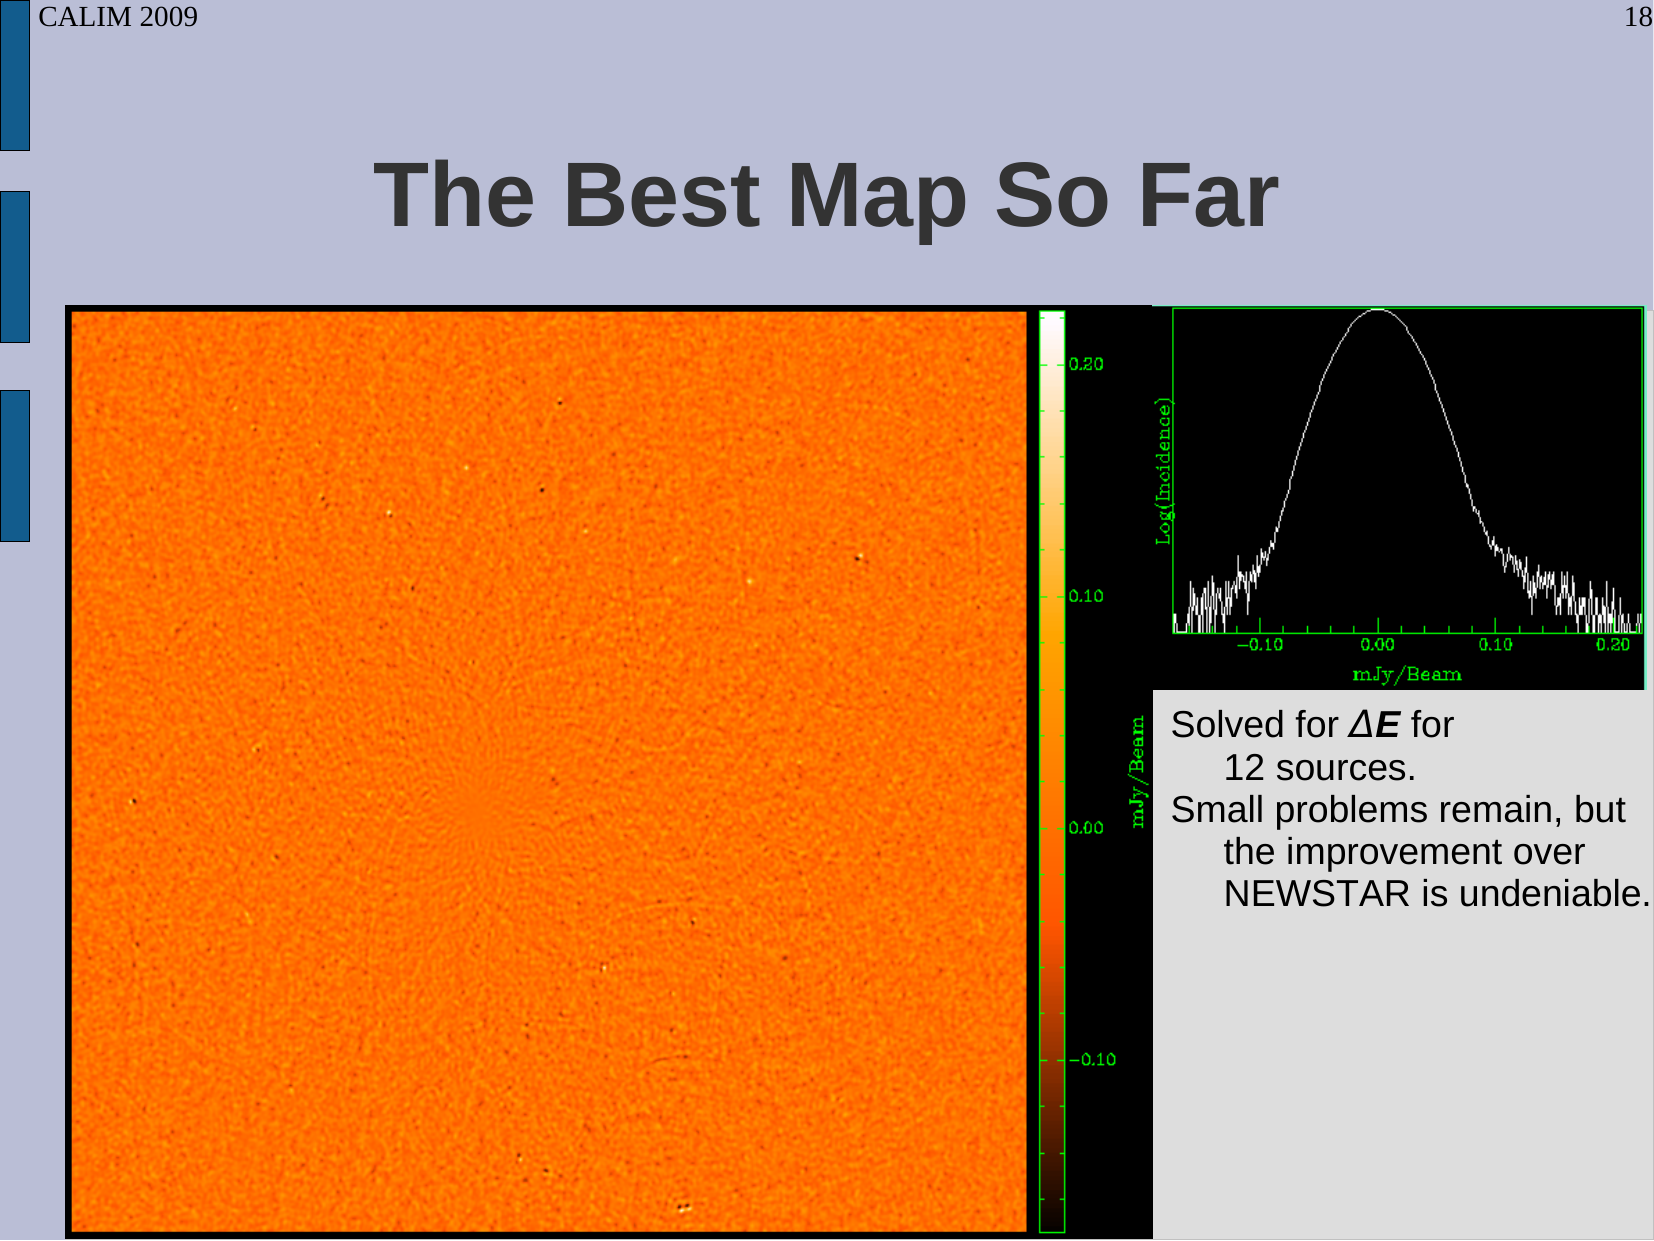

CALIM 2009
18
# The Best Map So Far
Solved for ΔE for
12 sources.
Small problems remain, but the improvement over NEWSTAR is undeniable.